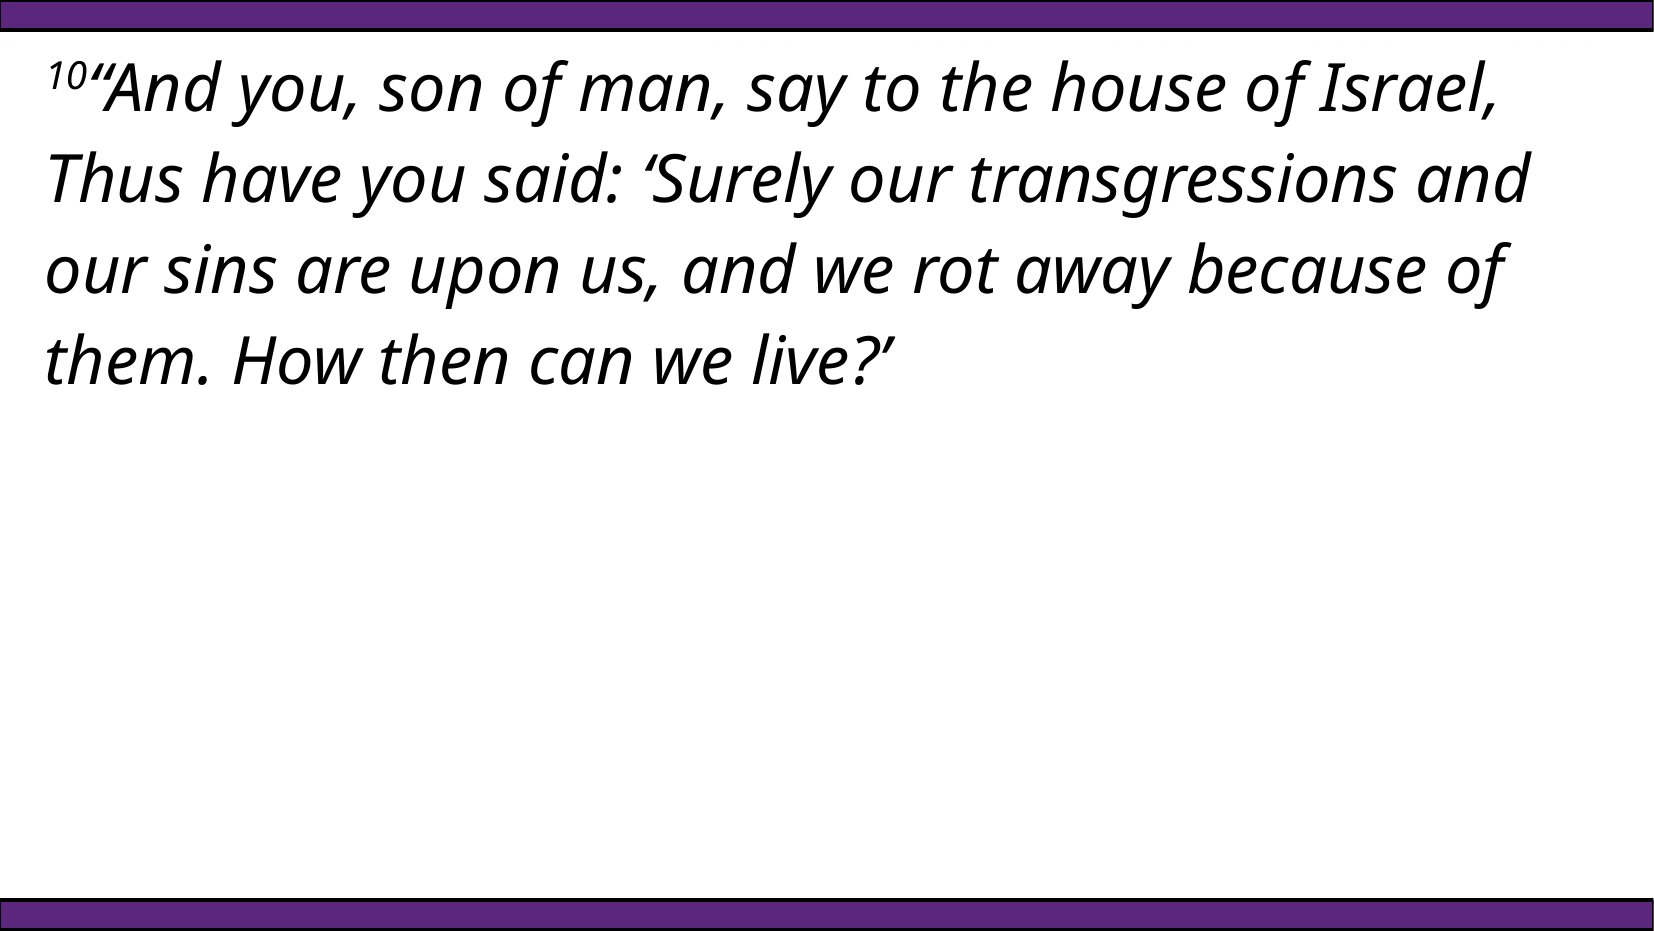

10“And you, son of man, say to the house of Israel, Thus have you said: ‘Surely our transgressions and our sins are upon us, and we rot away because of them. How then can we live?’